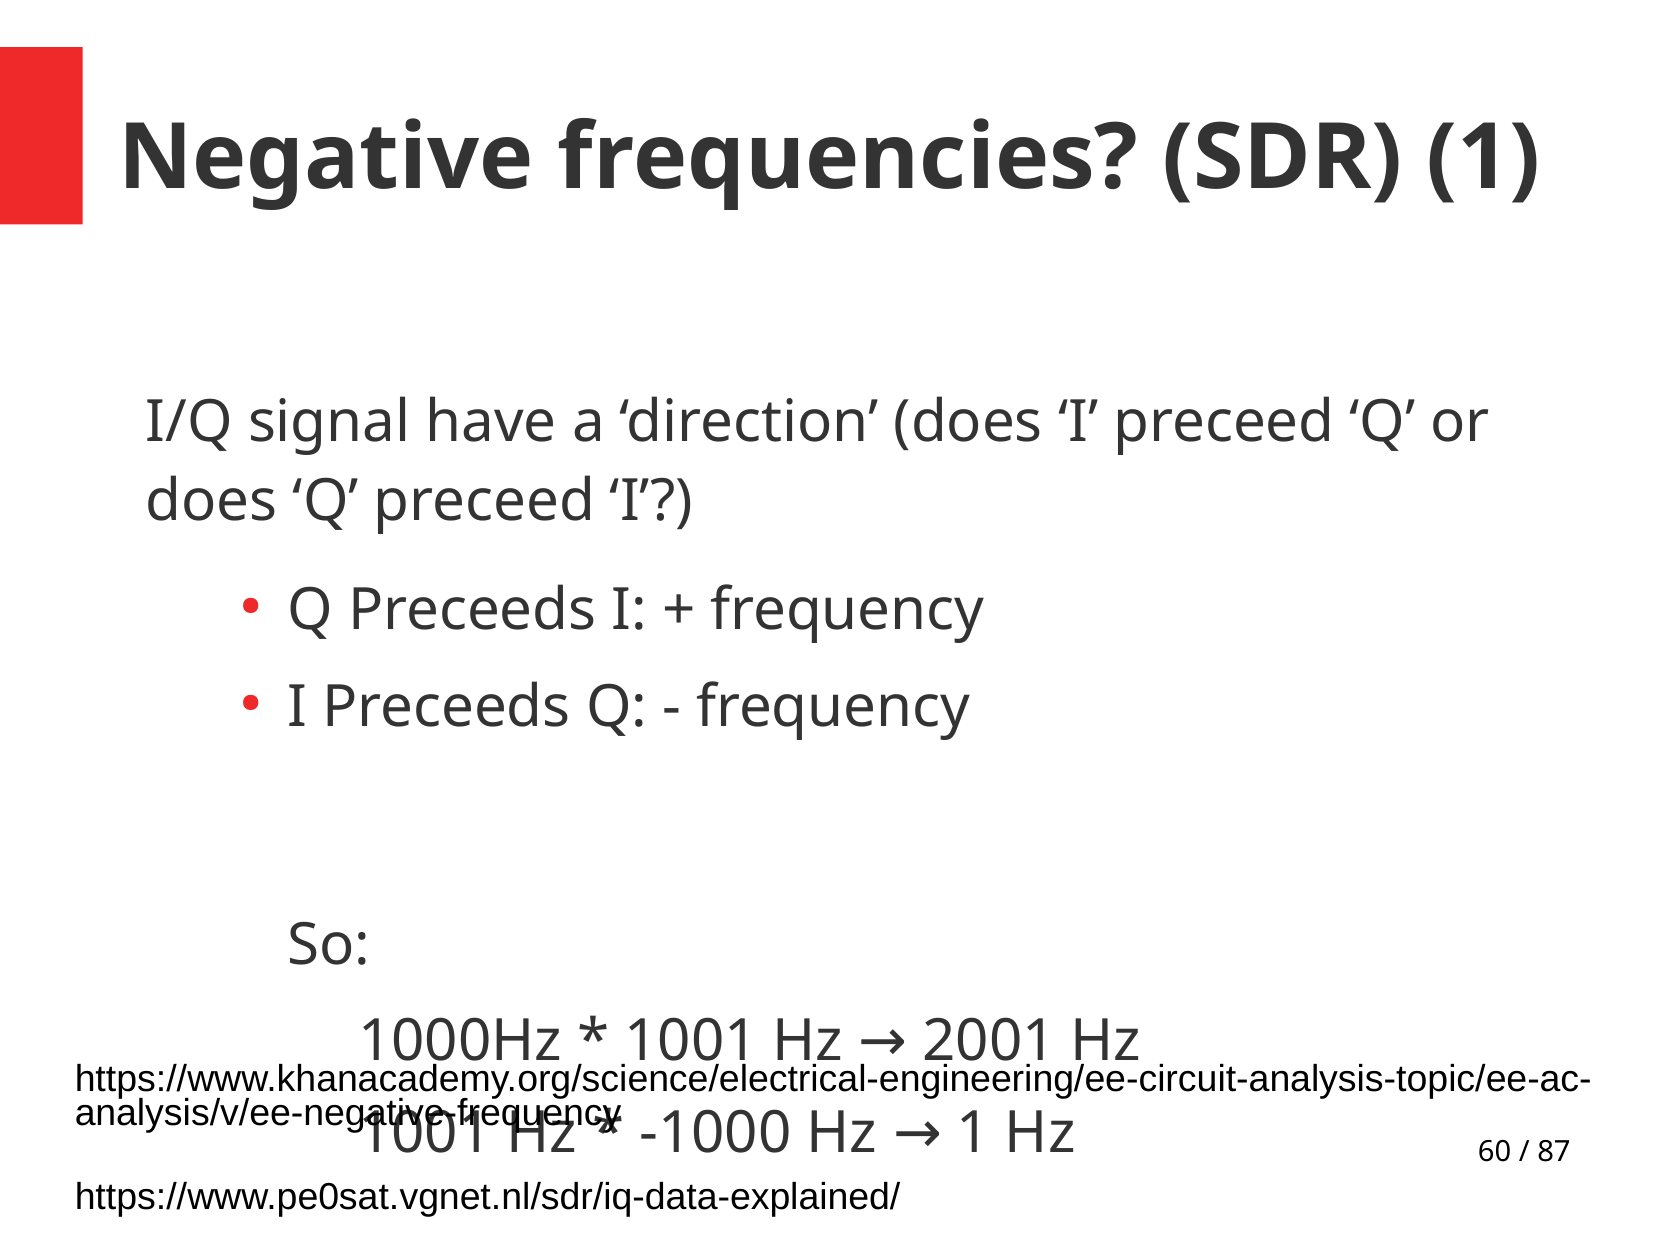

# Negative frequencies? (SDR) (1)
I/Q signal have a ‘direction’ (does ‘I’ preceed ‘Q’ or does ‘Q’ preceed ‘I’?)
Q Preceeds I: + frequency
I Preceeds Q: - frequency
So:
1000Hz * 1001 Hz → 2001 Hz
1001 Hz * -1000 Hz → 1 Hz
https://www.khanacademy.org/science/electrical-engineering/ee-circuit-analysis-topic/ee-ac-analysis/v/ee-negative-frequency
https://www.pe0sat.vgnet.nl/sdr/iq-data-explained/
60